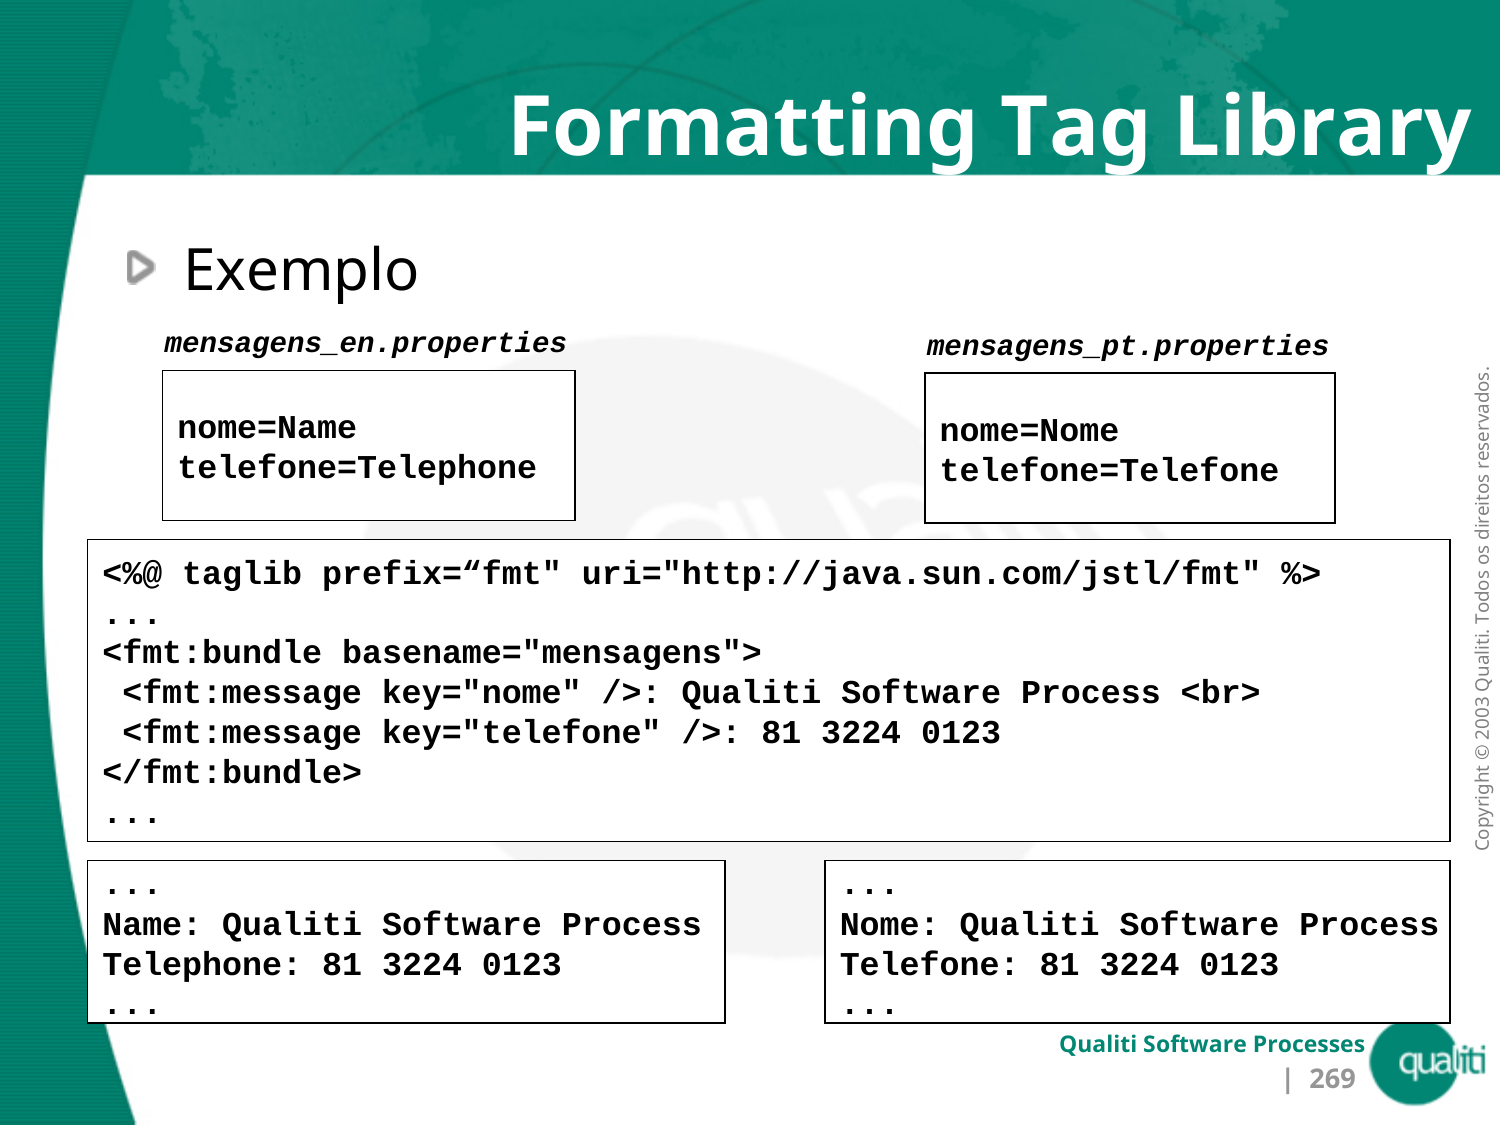

# Formatting Tag Library
Exemplo
mensagens_en.properties
mensagens_pt.properties
nome=Name
telefone=Telephone
nome=Nome
telefone=Telefone
<%@ taglib prefix=“fmt" uri="http://java.sun.com/jstl/fmt" %>
...
<fmt:bundle basename="mensagens">
 <fmt:message key="nome" />: Qualiti Software Process <br>
 <fmt:message key="telefone" />: 81 3224 0123
</fmt:bundle>
...
...
Name: Qualiti Software Process
Telephone: 81 3224 0123
...
...
Nome: Qualiti Software Process
Telefone: 81 3224 0123
...